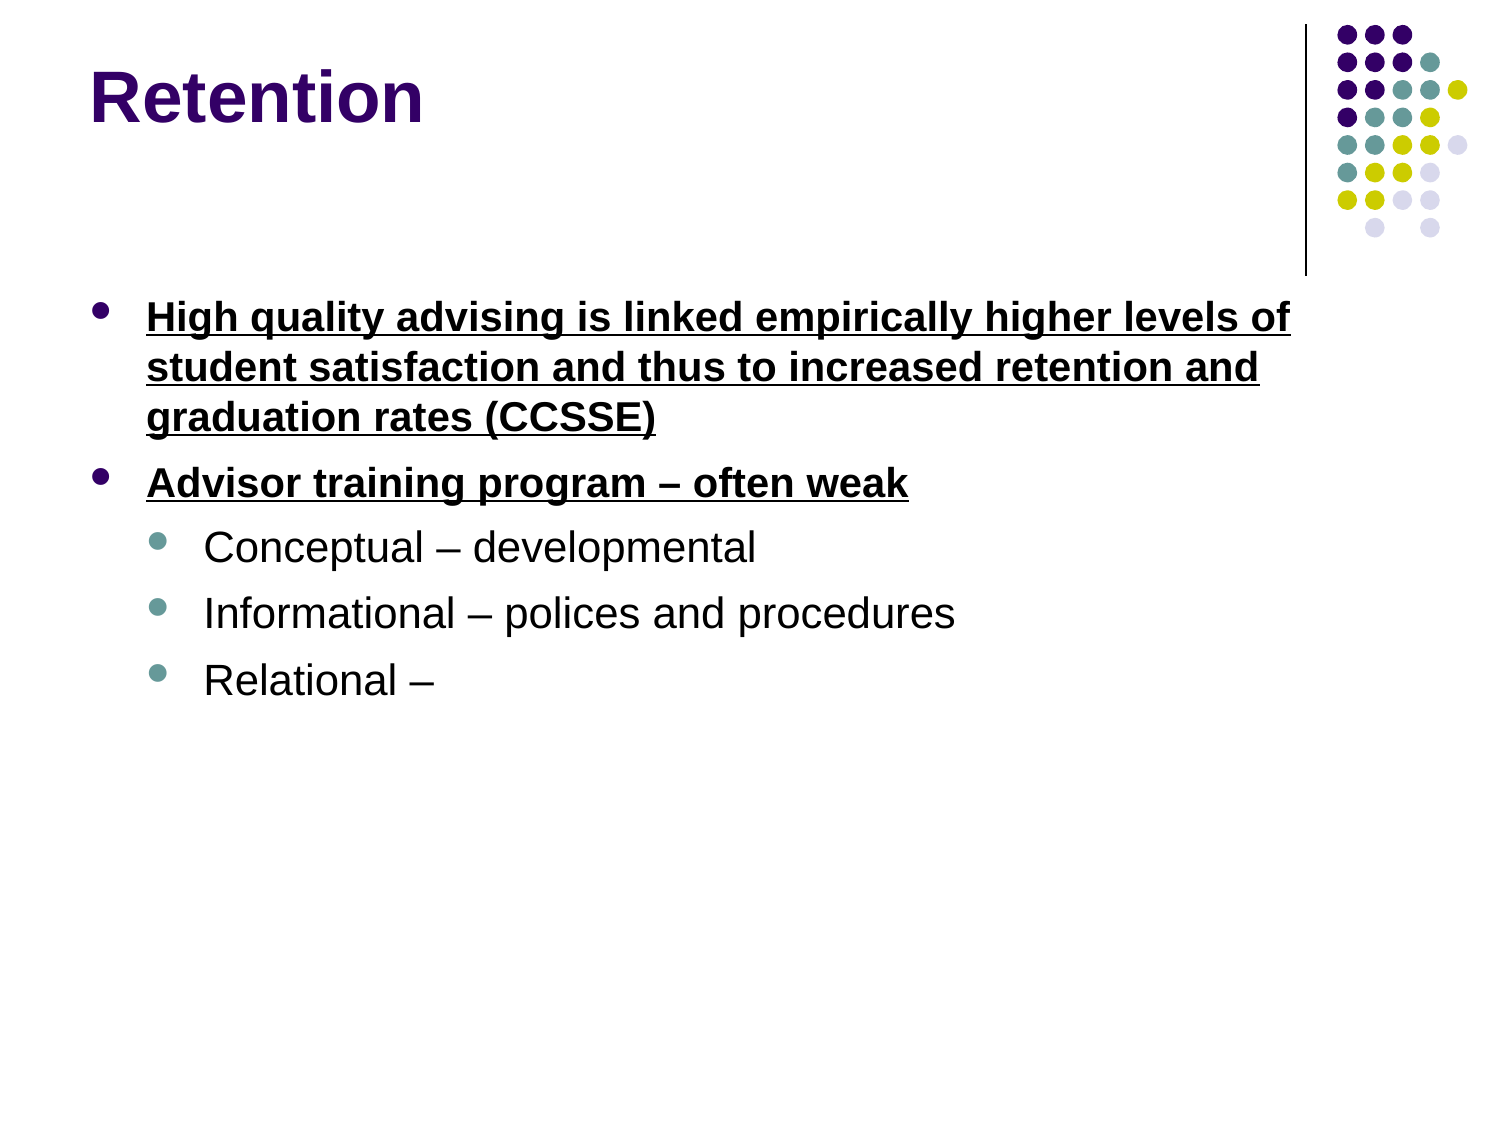

# Retention
High quality advising is linked empirically higher levels of student satisfaction and thus to increased retention and graduation rates (CCSSE)
Advisor training program – often weak
Conceptual – developmental
Informational – polices and procedures
Relational –